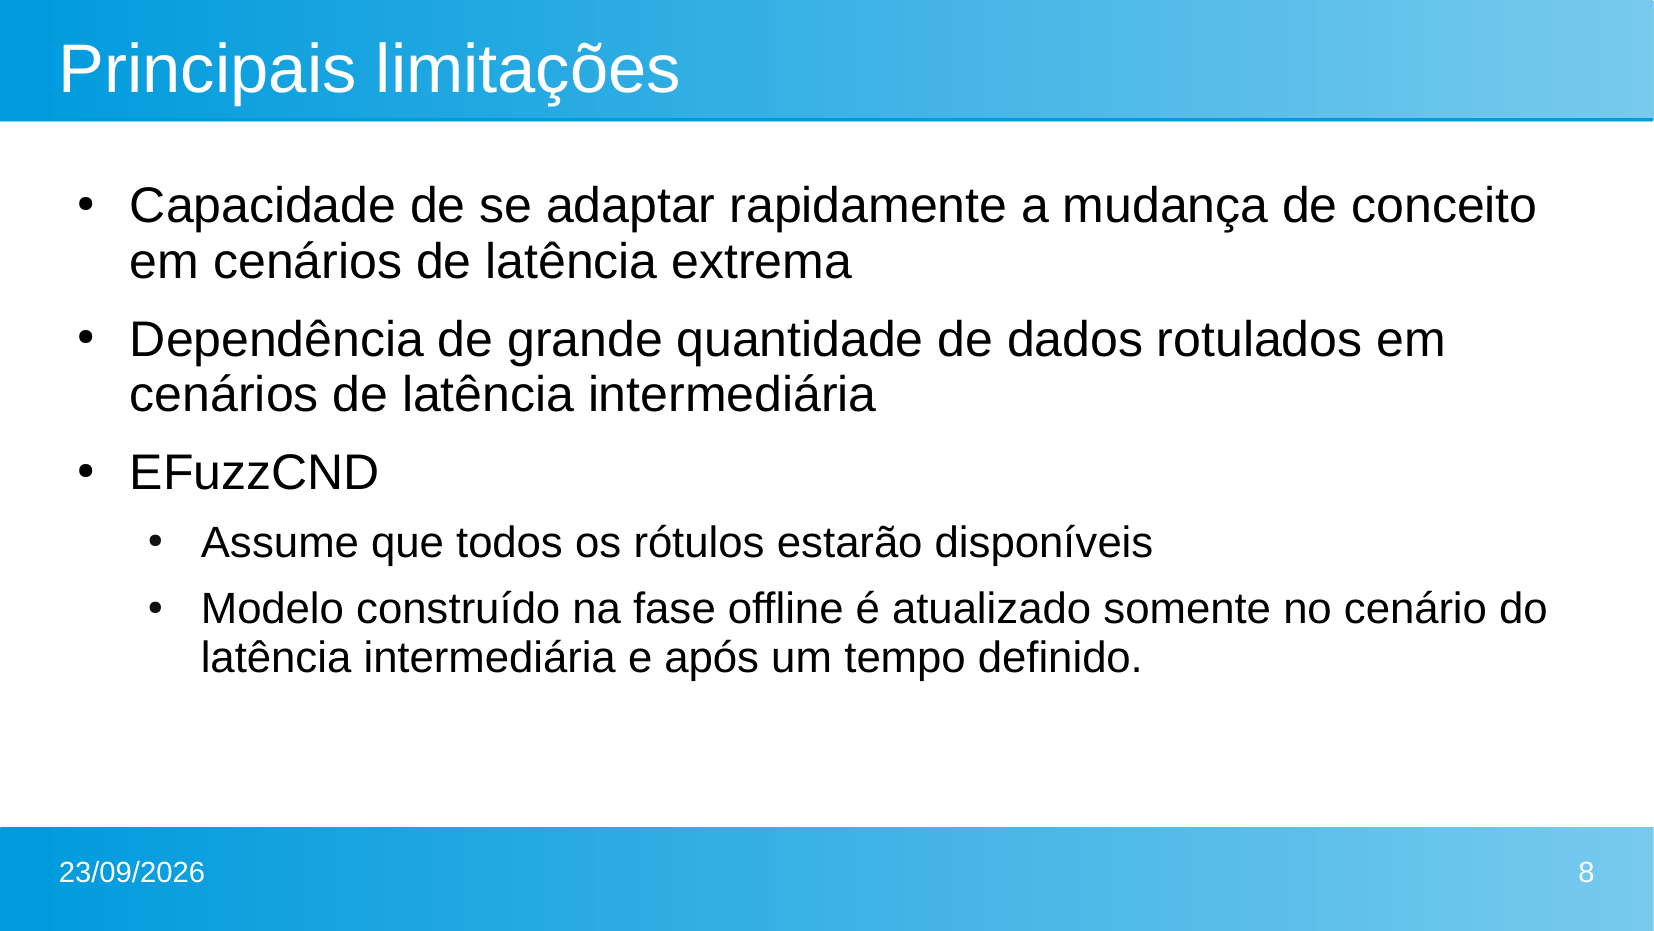

# Principais limitações
Capacidade de se adaptar rapidamente a mudança de conceito em cenários de latência extrema
Dependência de grande quantidade de dados rotulados em cenários de latência intermediária
EFuzzCND
Assume que todos os rótulos estarão disponíveis
Modelo construído na fase offline é atualizado somente no cenário do latência intermediária e após um tempo definido.
8